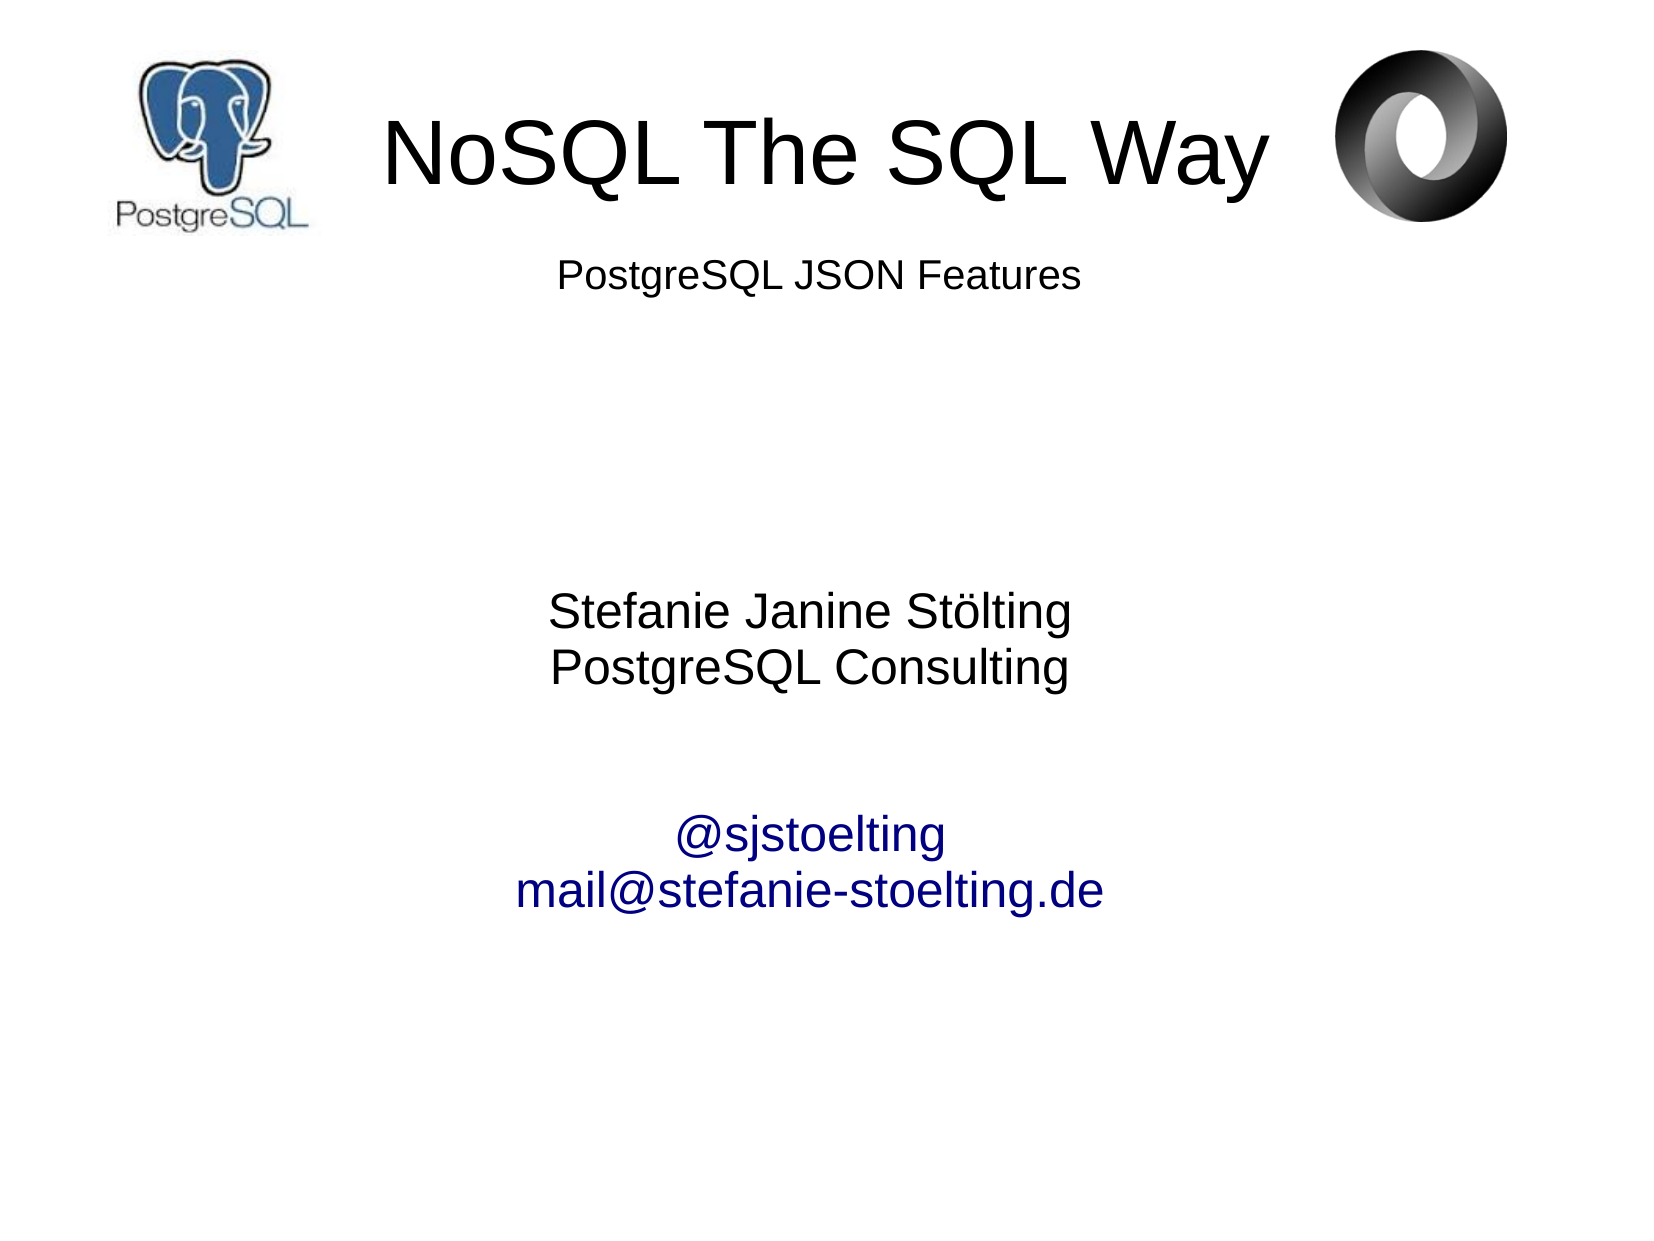

# NoSQL The SQL Way
PostgreSQL JSON Features
Stefanie Janine Stölting
PostgreSQL Consulting
@sjstoelting
mail@stefanie-stoelting.de